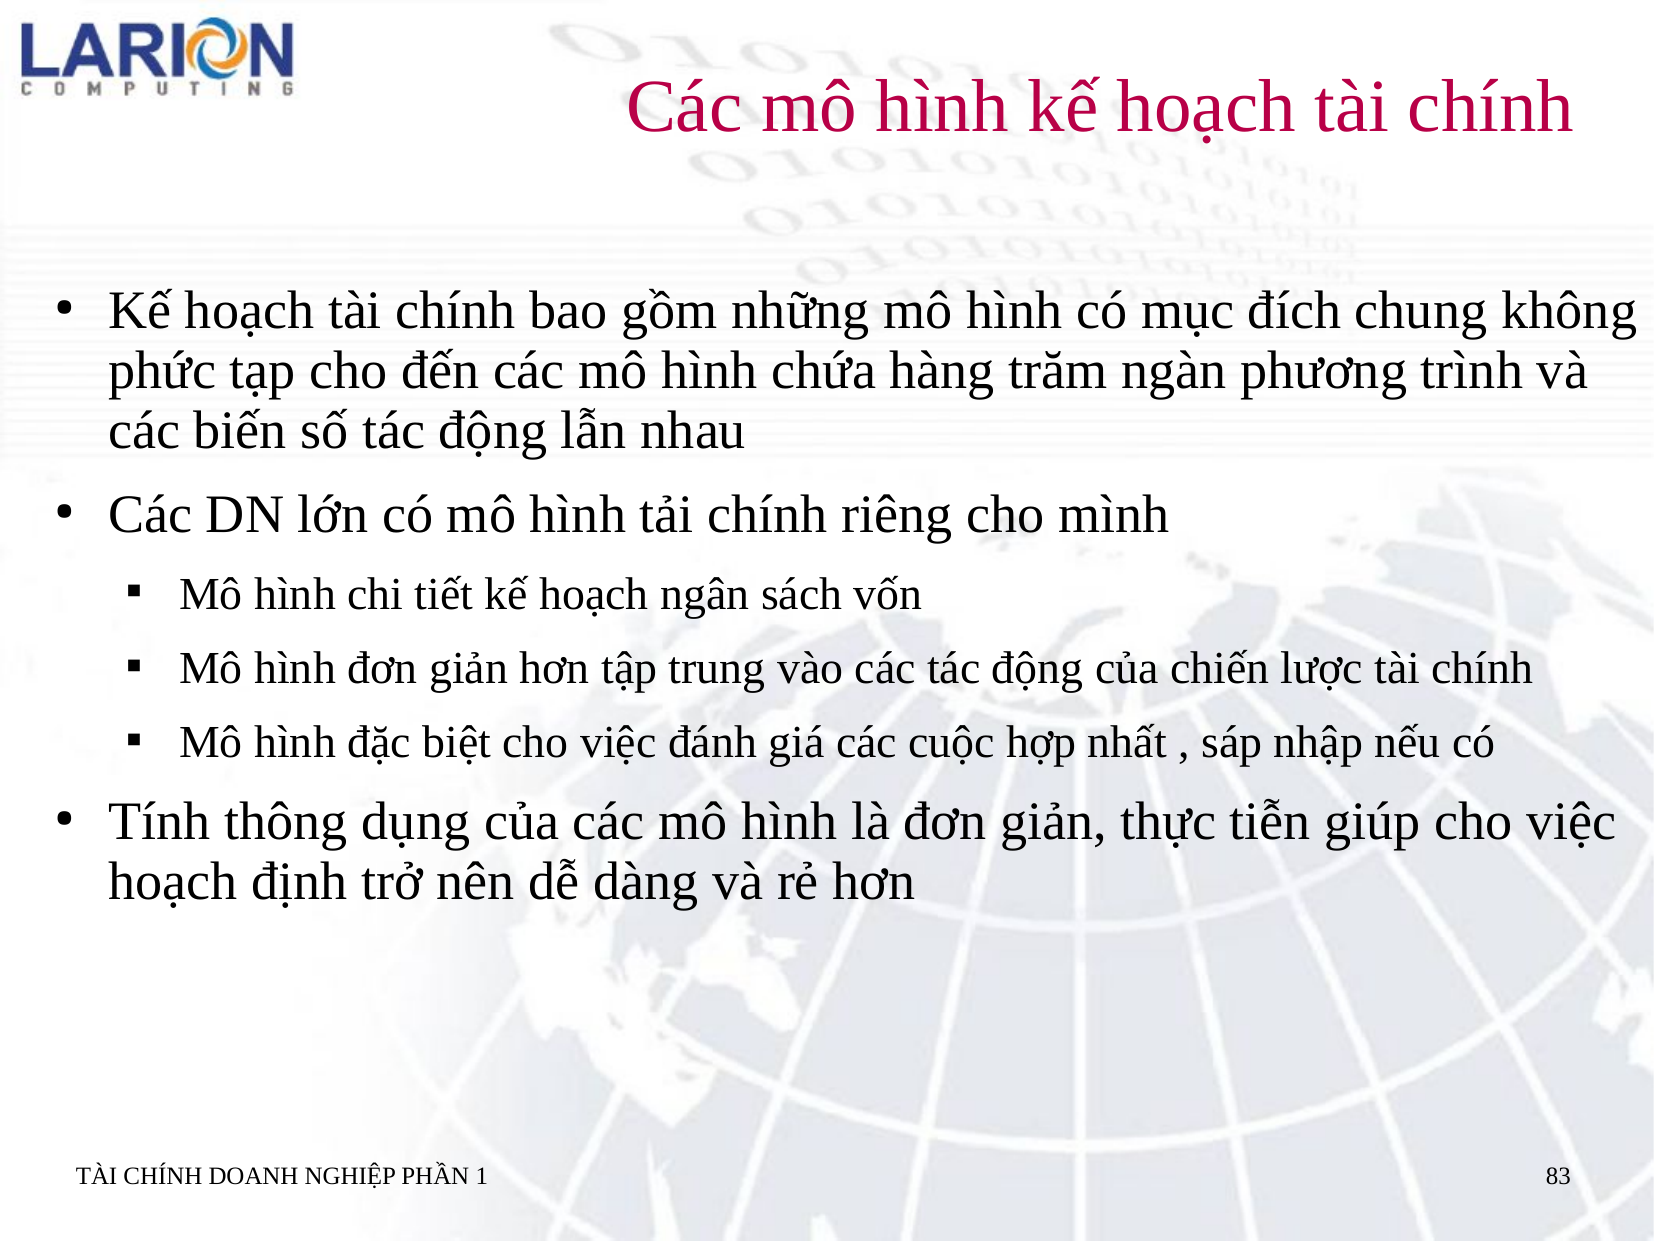

# Các mô hình kế hoạch tài chính
Kế hoạch tài chính bao gồm những mô hình có mục đích chung không phức tạp cho đến các mô hình chứa hàng trăm ngàn phương trình và các biến số tác động lẫn nhau
Các DN lớn có mô hình tải chính riêng cho mình
Mô hình chi tiết kế hoạch ngân sách vốn
Mô hình đơn giản hơn tập trung vào các tác động của chiến lược tài chính
Mô hình đặc biệt cho việc đánh giá các cuộc hợp nhất , sáp nhập nếu có
Tính thông dụng của các mô hình là đơn giản, thực tiễn giúp cho việc hoạch định trở nên dễ dàng và rẻ hơn
TÀI CHÍNH DOANH NGHIỆP PHẦN 1
83